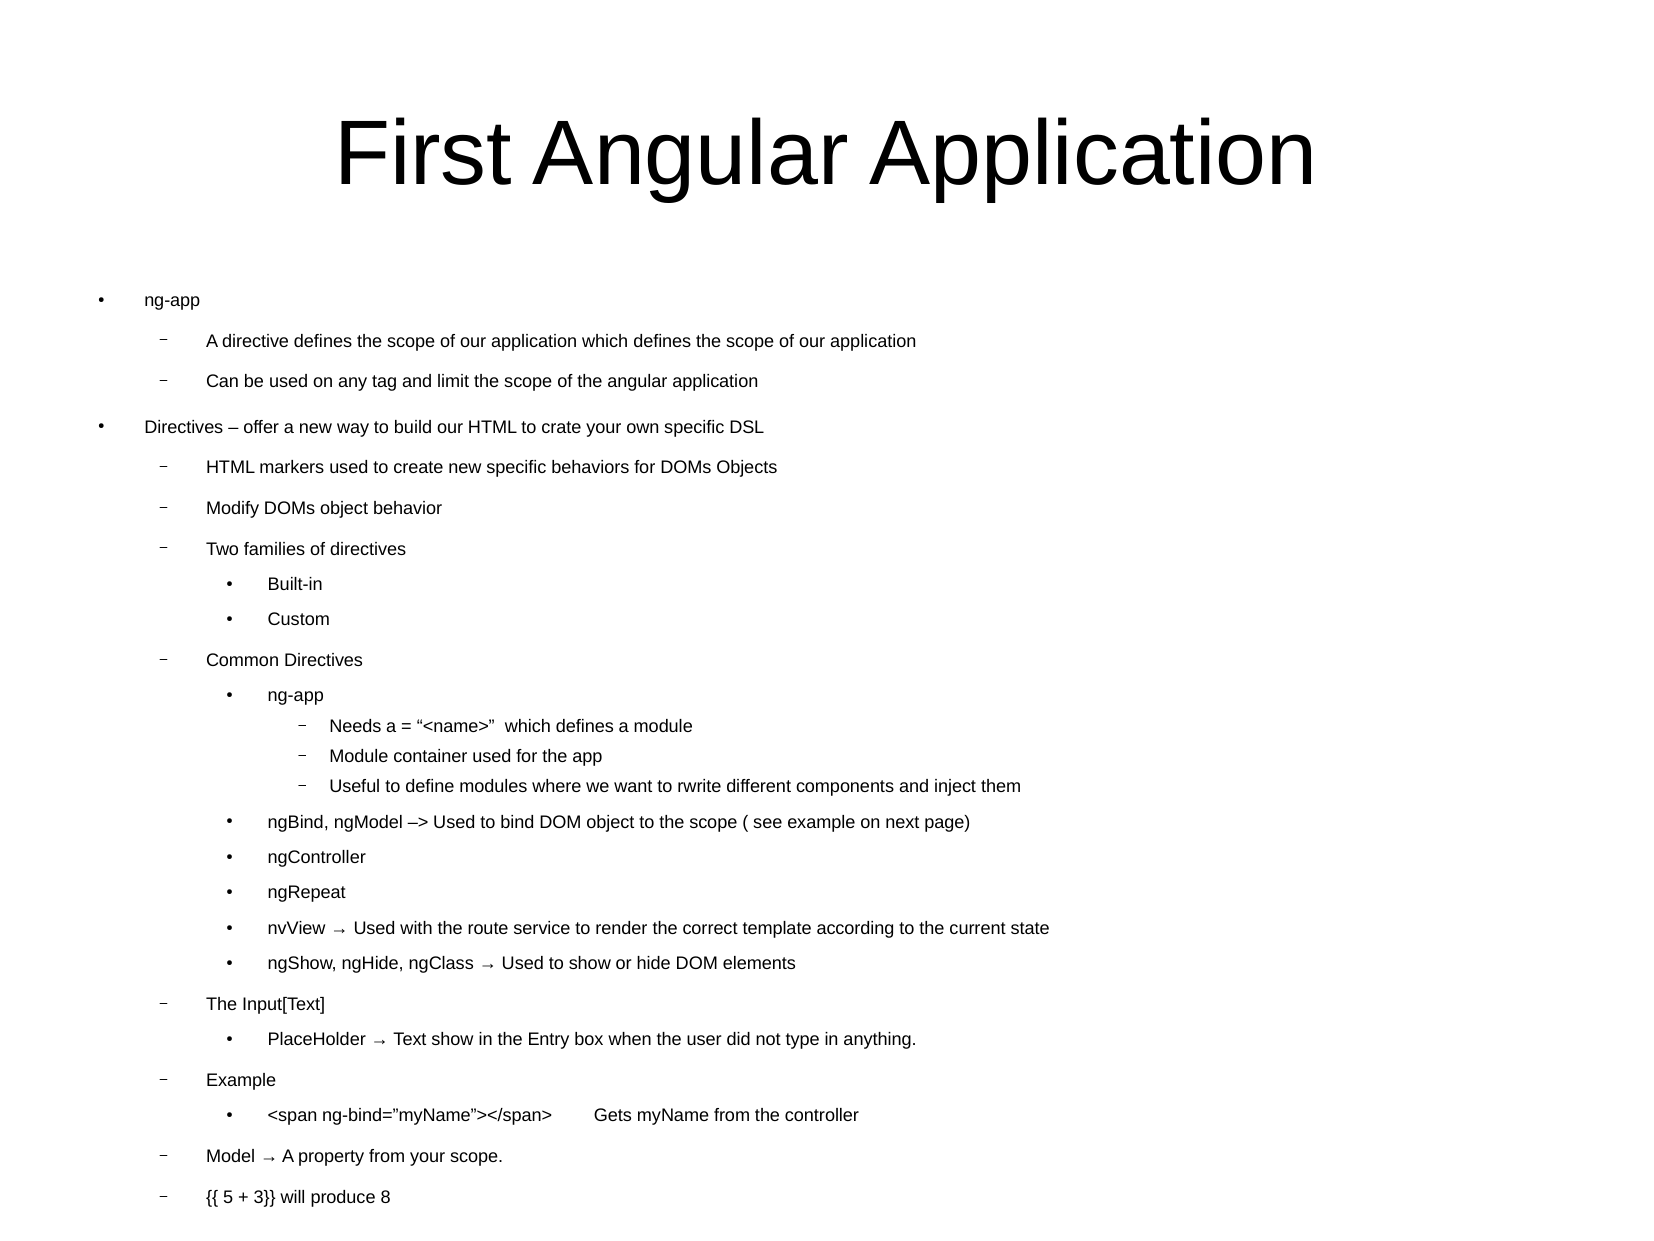

# First Angular Application
ng-app
A directive defines the scope of our application which defines the scope of our application
Can be used on any tag and limit the scope of the angular application
Directives – offer a new way to build our HTML to crate your own specific DSL
HTML markers used to create new specific behaviors for DOMs Objects
Modify DOMs object behavior
Two families of directives
Built-in
Custom
Common Directives
ng-app
Needs a = “<name>” which defines a module
Module container used for the app
Useful to define modules where we want to rwrite different components and inject them
ngBind, ngModel –> Used to bind DOM object to the scope ( see example on next page)
ngController
ngRepeat
nvView → Used with the route service to render the correct template according to the current state
ngShow, ngHide, ngClass → Used to show or hide DOM elements
The Input[Text]
PlaceHolder → Text show in the Entry box when the user did not type in anything.
Example
<span ng-bind=”myName”></span>			Gets myName from the controller
Model → A property from your scope.
{{ 5 + 3}} will produce 8